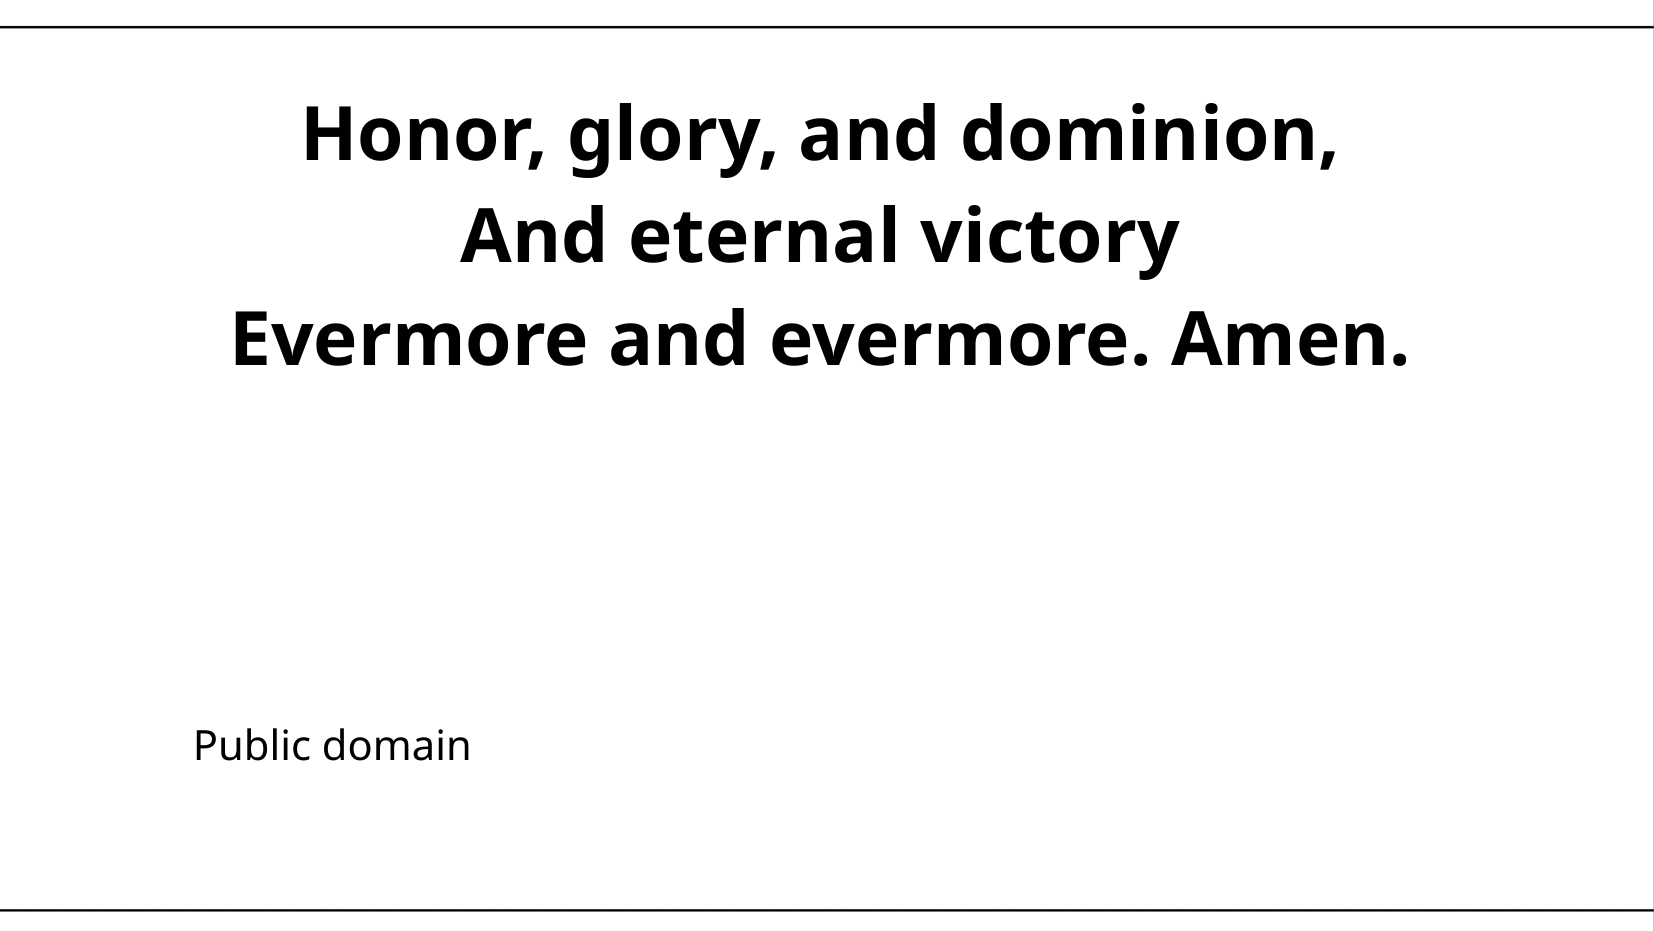

Honor, glory, and dominion,
And eternal victory
Evermore and evermore. Amen.
 Public domain